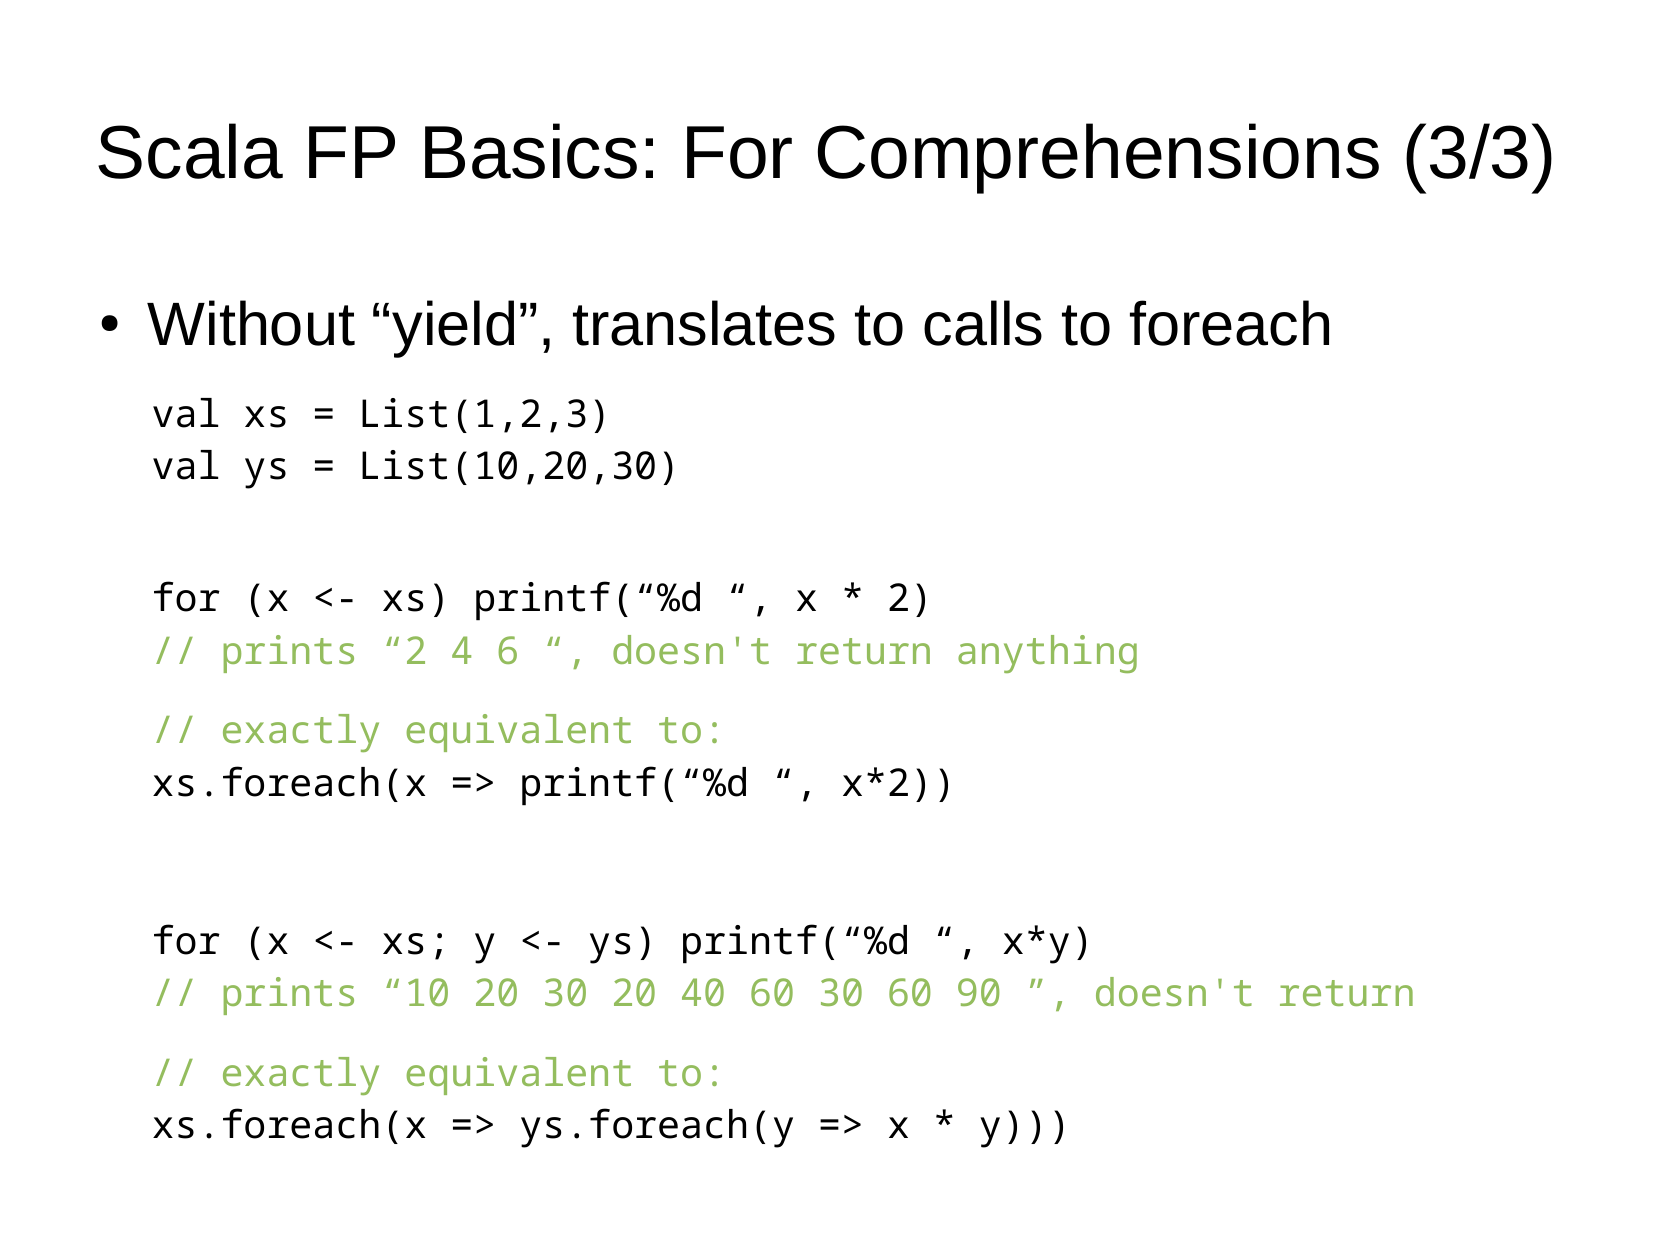

# Scala FP Basics: For Comprehensions (3/3)
Without “yield”, translates to calls to foreach
val xs = List(1,2,3)
val ys = List(10,20,30)
for (x <- xs) printf(“%d “, x * 2)
// prints “2 4 6 “, doesn't return anything
// exactly equivalent to:
xs.foreach(x => printf(“%d “, x*2))
for (x <- xs; y <- ys) printf(“%d “, x*y)
// prints “10 20 30 20 40 60 30 60 90 ”, doesn't return
// exactly equivalent to:
xs.foreach(x => ys.foreach(y => x * y)))